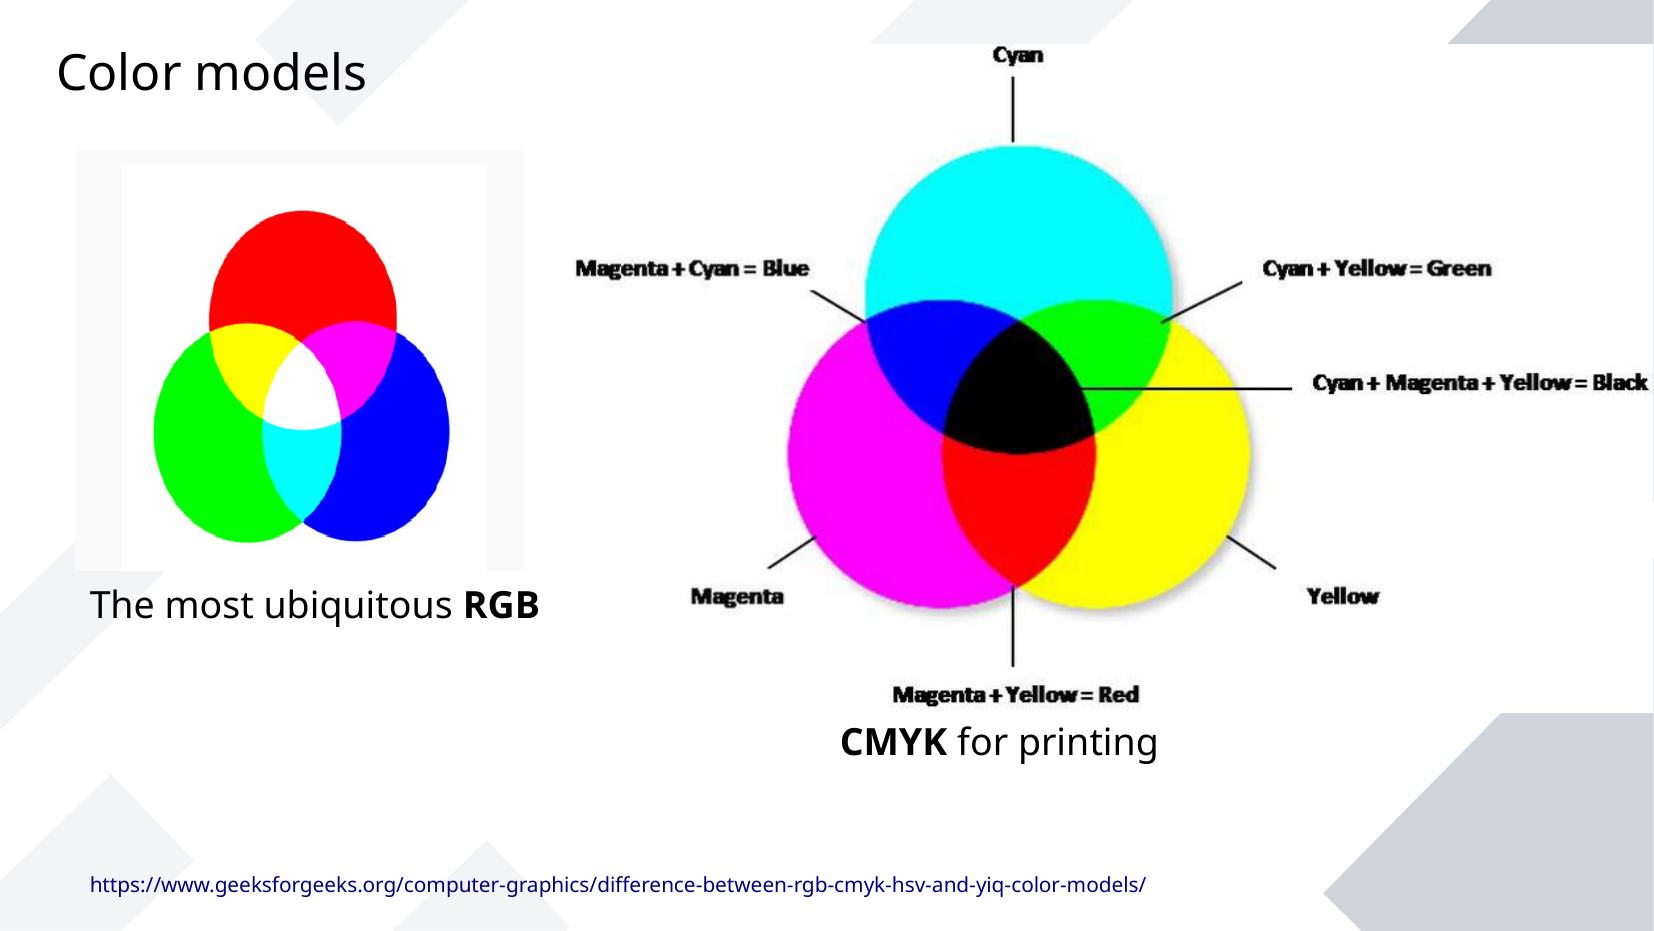

Color models
The most ubiquitous RGB
CMYK for printing
https://www.geeksforgeeks.org/computer-graphics/difference-between-rgb-cmyk-hsv-and-yiq-color-models/